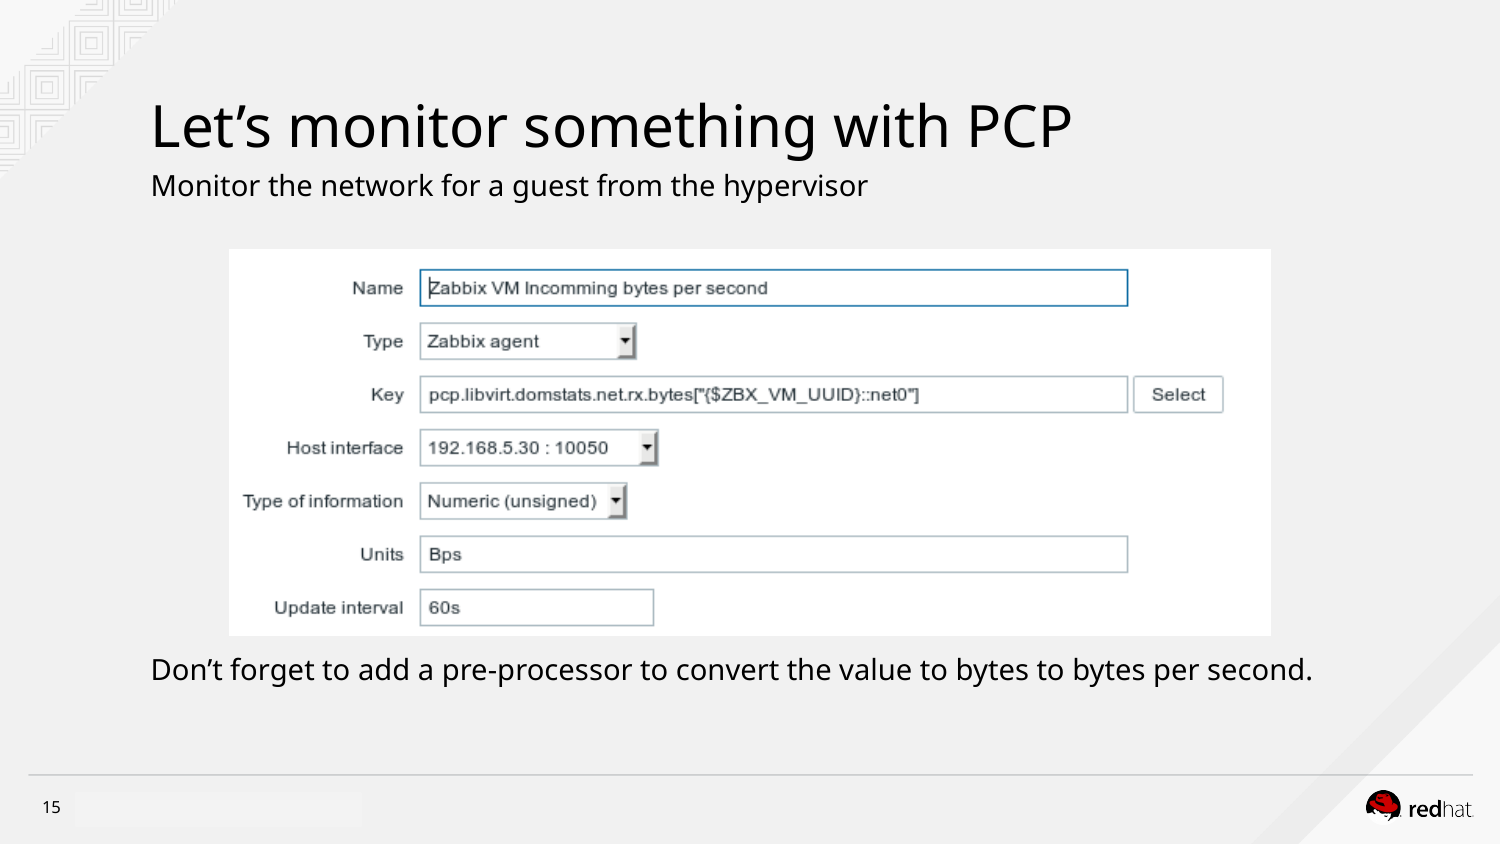

# Let’s monitor something with PCP
Monitor the network for a guest from the hypervisor
Don’t forget to add a pre-processor to convert the value to bytes to bytes per second.